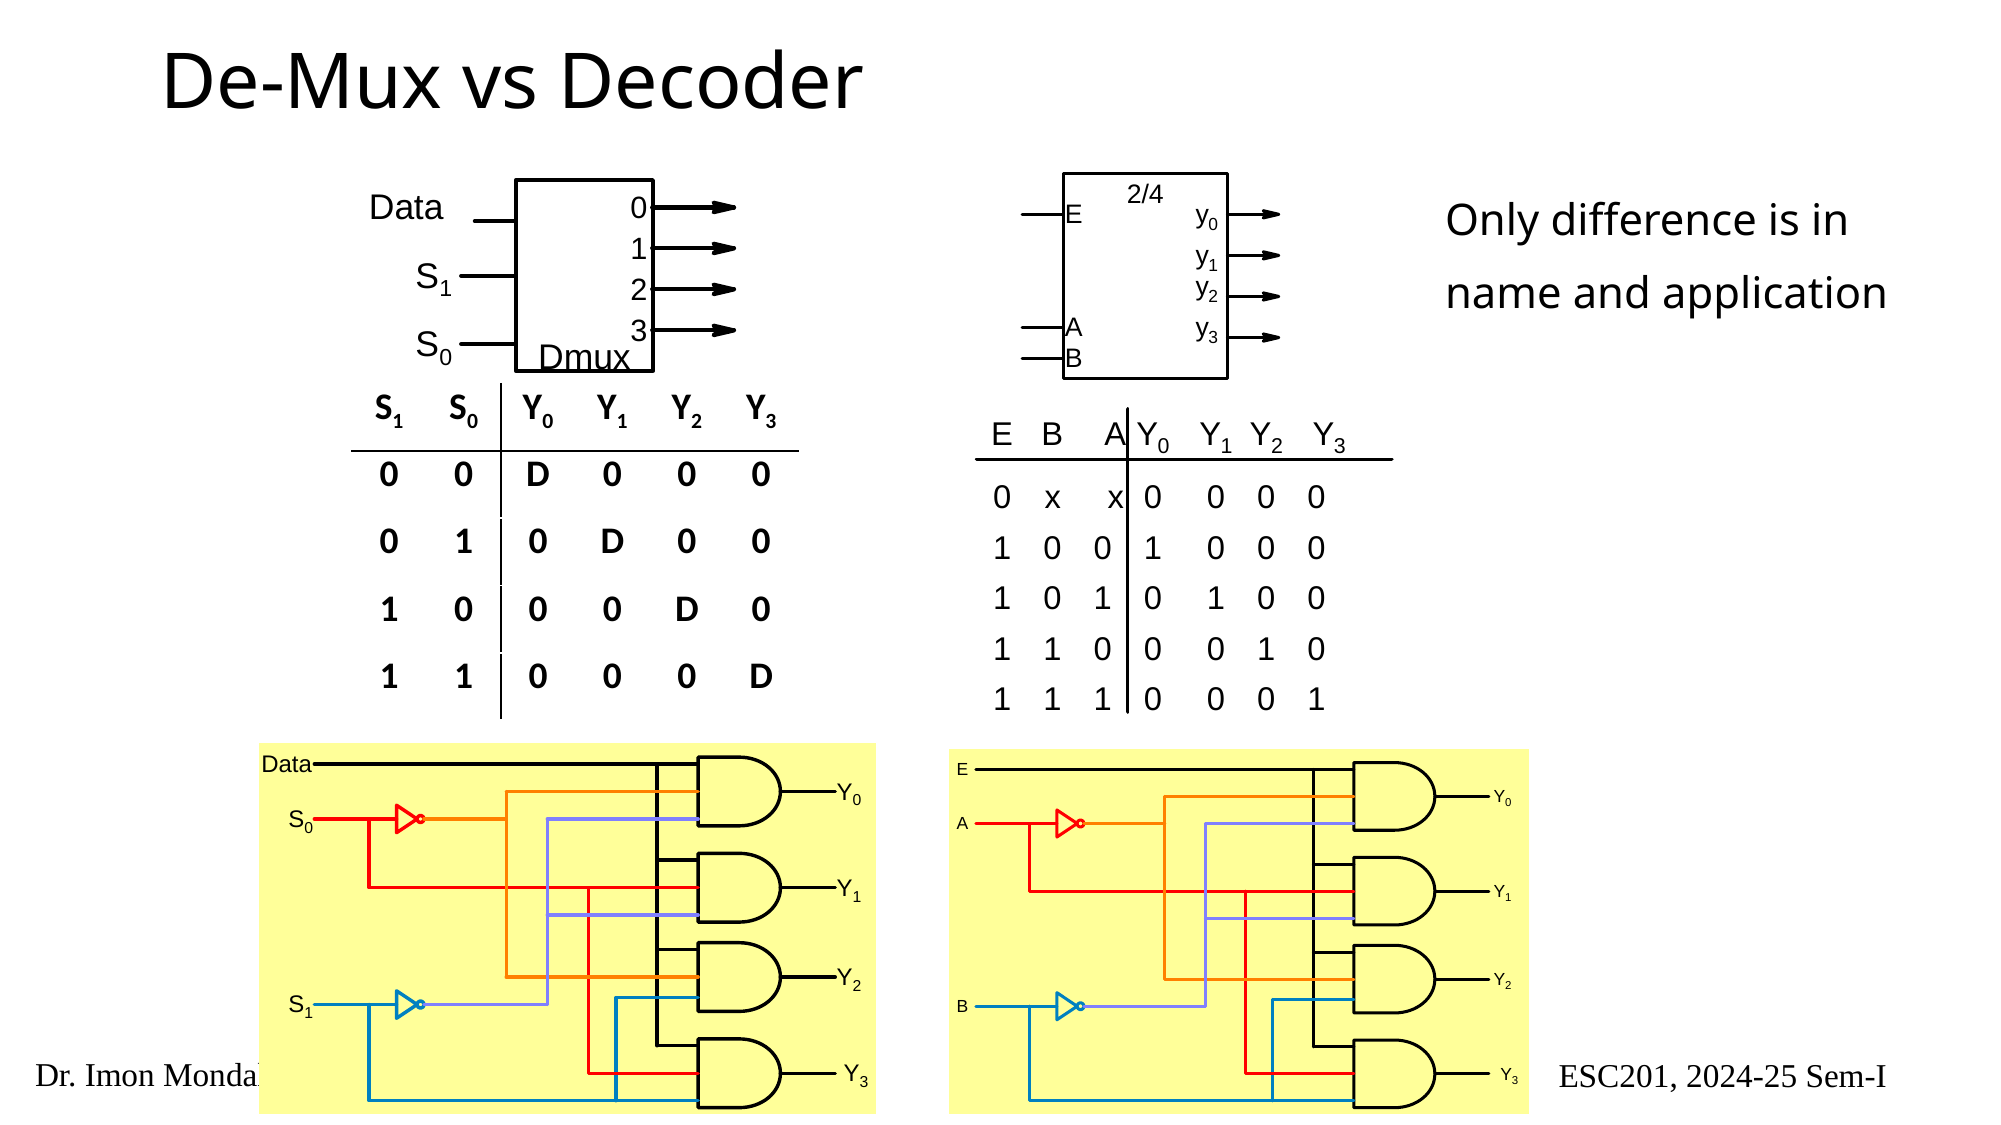

# De-Mux vs Decoder
Only difference is in name and application
| S1 | S0 | Y0 | Y1 | Y2 | Y3 |
| --- | --- | --- | --- | --- | --- |
| 0 | 0 | D | 0 | 0 | 0 |
| 0 | 1 | 0 | D | 0 | 0 |
| 1 | 0 | 0 | 0 | D | 0 |
| 1 | 1 | 0 | 0 | 0 | D |